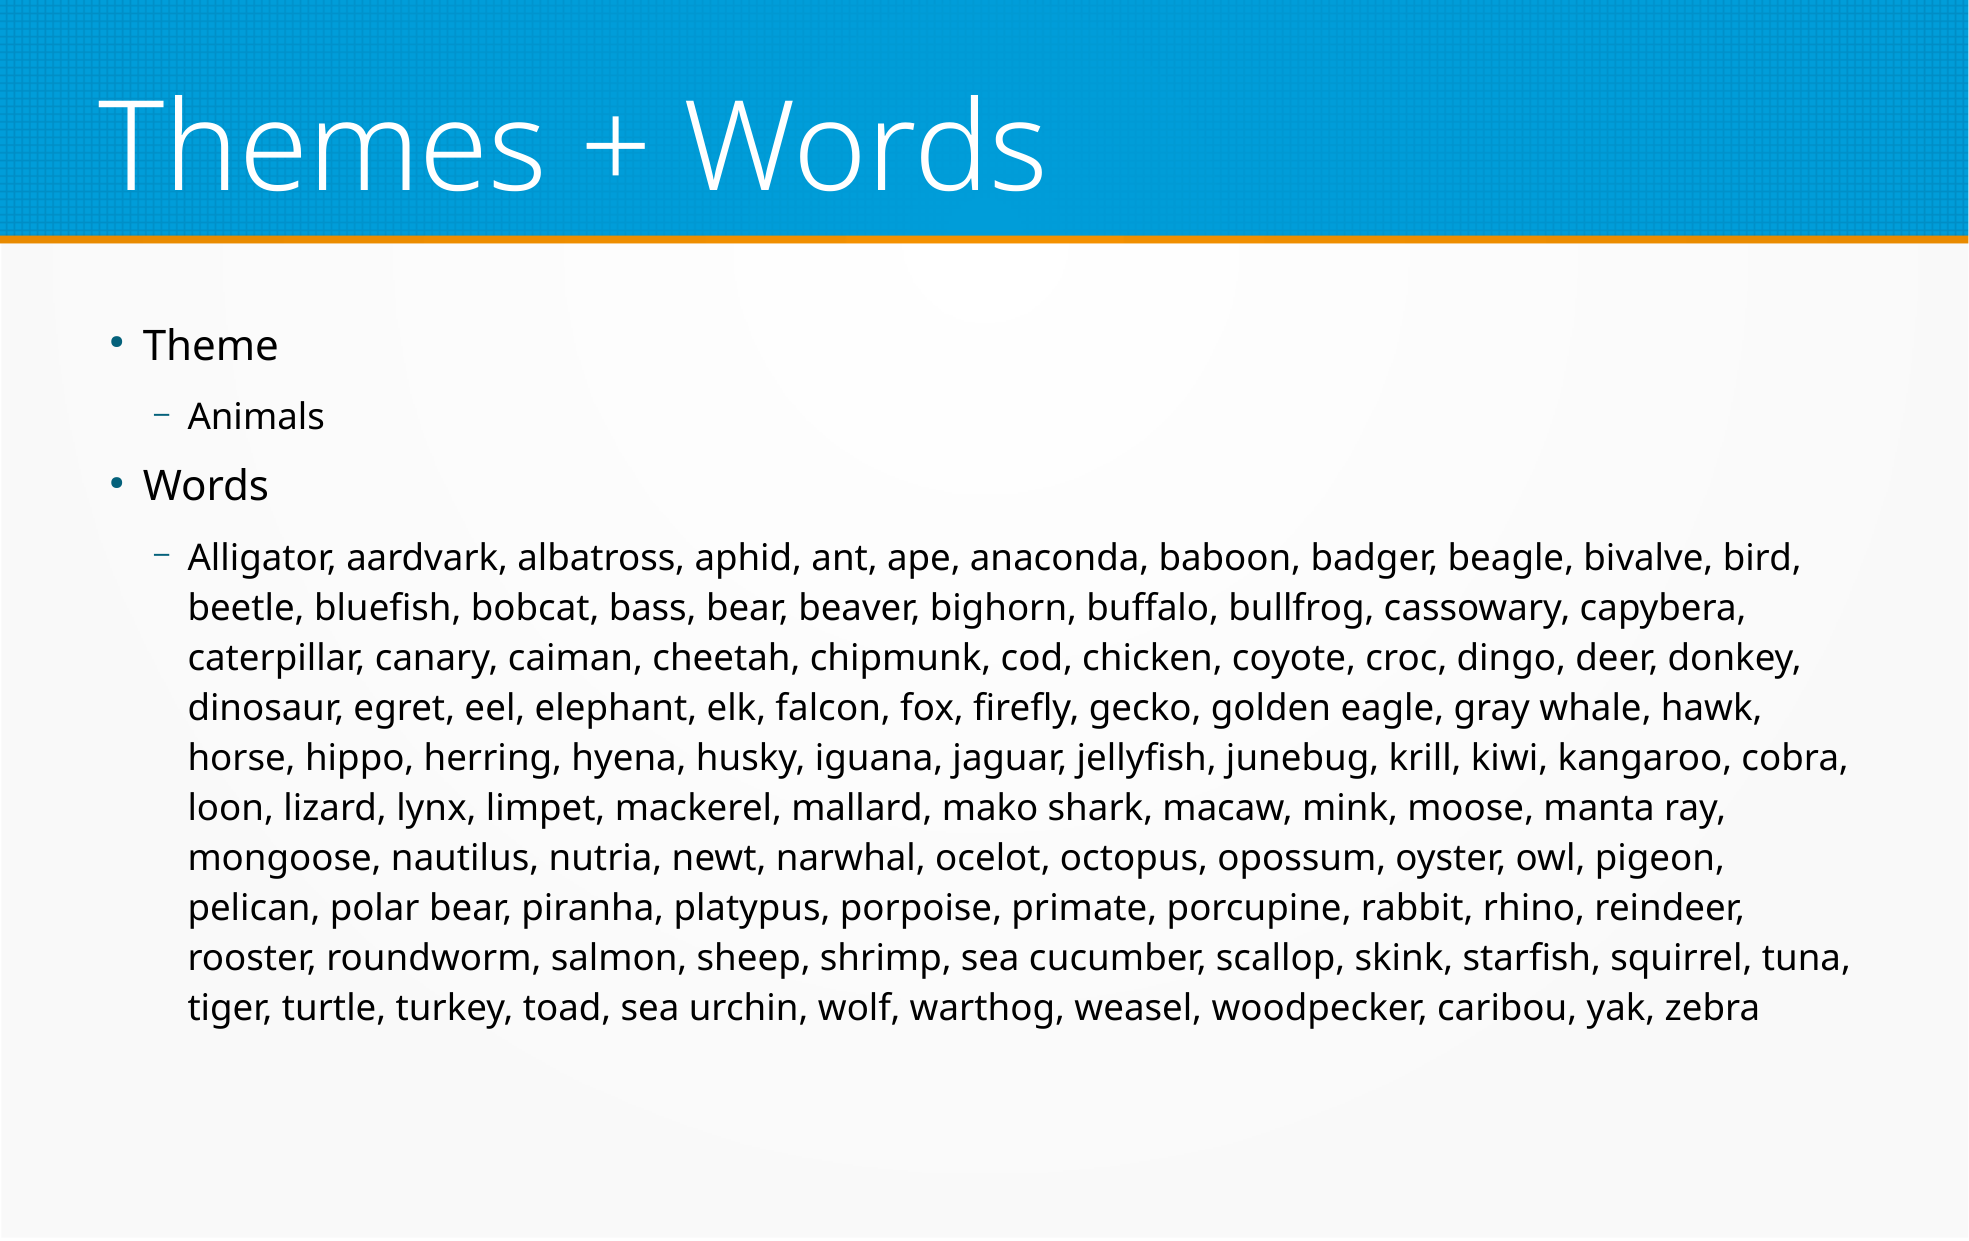

# Themes + Words
Theme
Animals
Words
Alligator, aardvark, albatross, aphid, ant, ape, anaconda, baboon, badger, beagle, bivalve, bird, beetle, bluefish, bobcat, bass, bear, beaver, bighorn, buffalo, bullfrog, cassowary, capybera, caterpillar, canary, caiman, cheetah, chipmunk, cod, chicken, coyote, croc, dingo, deer, donkey, dinosaur, egret, eel, elephant, elk, falcon, fox, firefly, gecko, golden eagle, gray whale, hawk, horse, hippo, herring, hyena, husky, iguana, jaguar, jellyfish, junebug, krill, kiwi, kangaroo, cobra, loon, lizard, lynx, limpet, mackerel, mallard, mako shark, macaw, mink, moose, manta ray, mongoose, nautilus, nutria, newt, narwhal, ocelot, octopus, opossum, oyster, owl, pigeon, pelican, polar bear, piranha, platypus, porpoise, primate, porcupine, rabbit, rhino, reindeer, rooster, roundworm, salmon, sheep, shrimp, sea cucumber, scallop, skink, starfish, squirrel, tuna, tiger, turtle, turkey, toad, sea urchin, wolf, warthog, weasel, woodpecker, caribou, yak, zebra